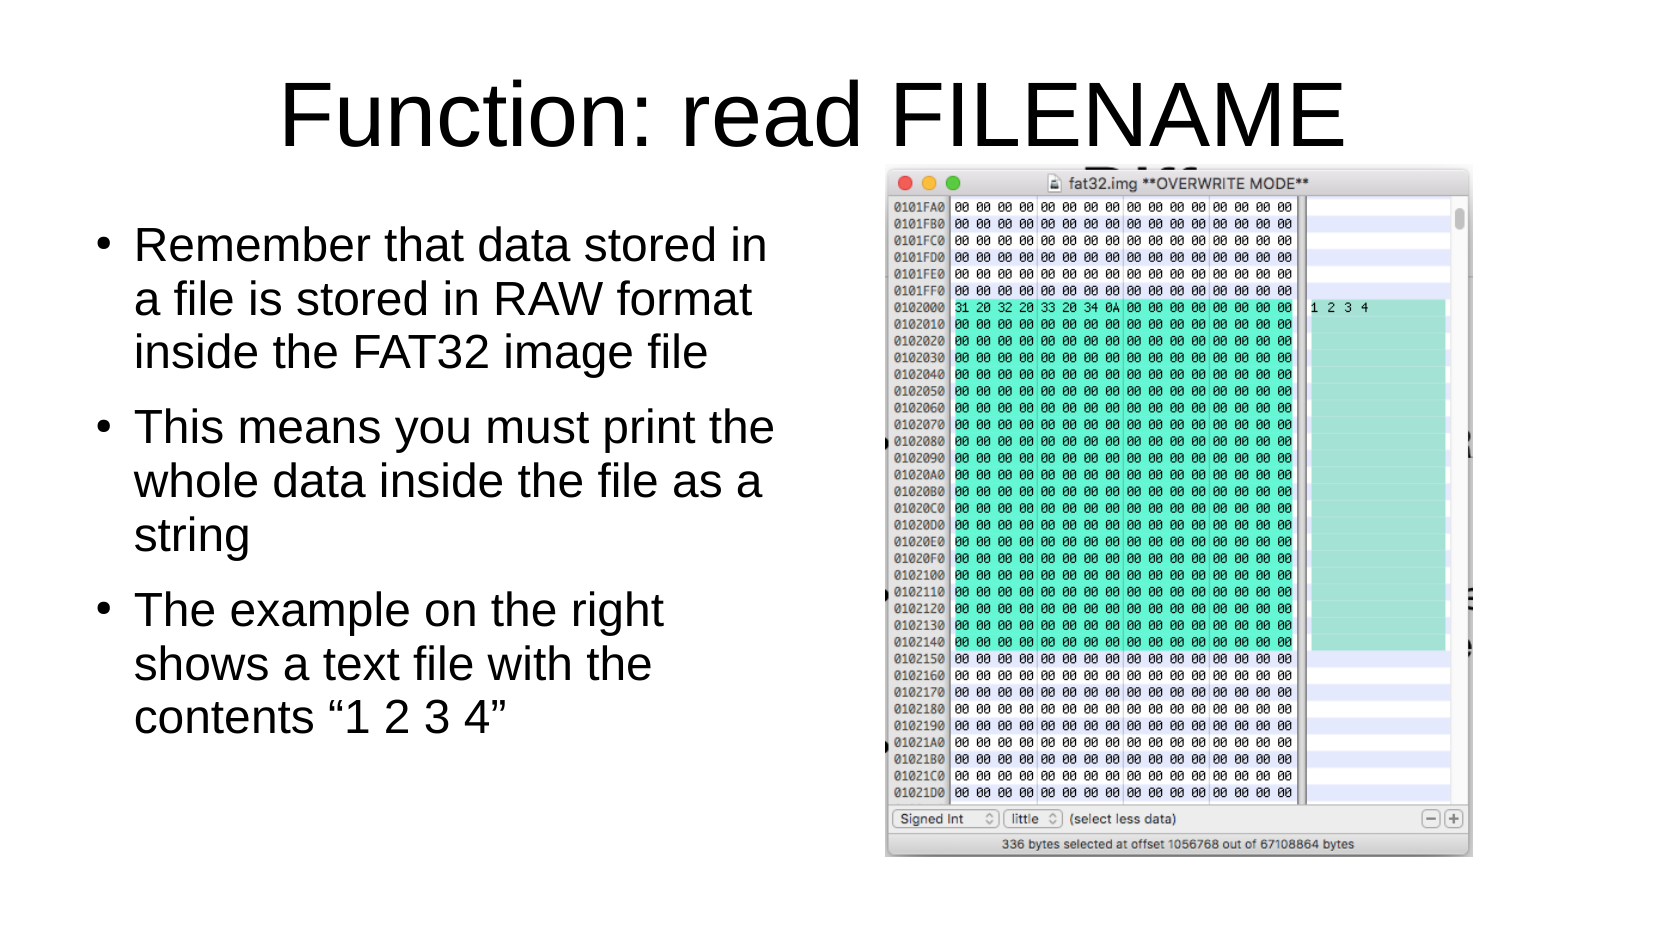

# Function: read FILENAME
Remember that data stored in a file is stored in RAW format inside the FAT32 image file
This means you must print the whole data inside the file as a string
The example on the right shows a text file with the contents “1 2 3 4”